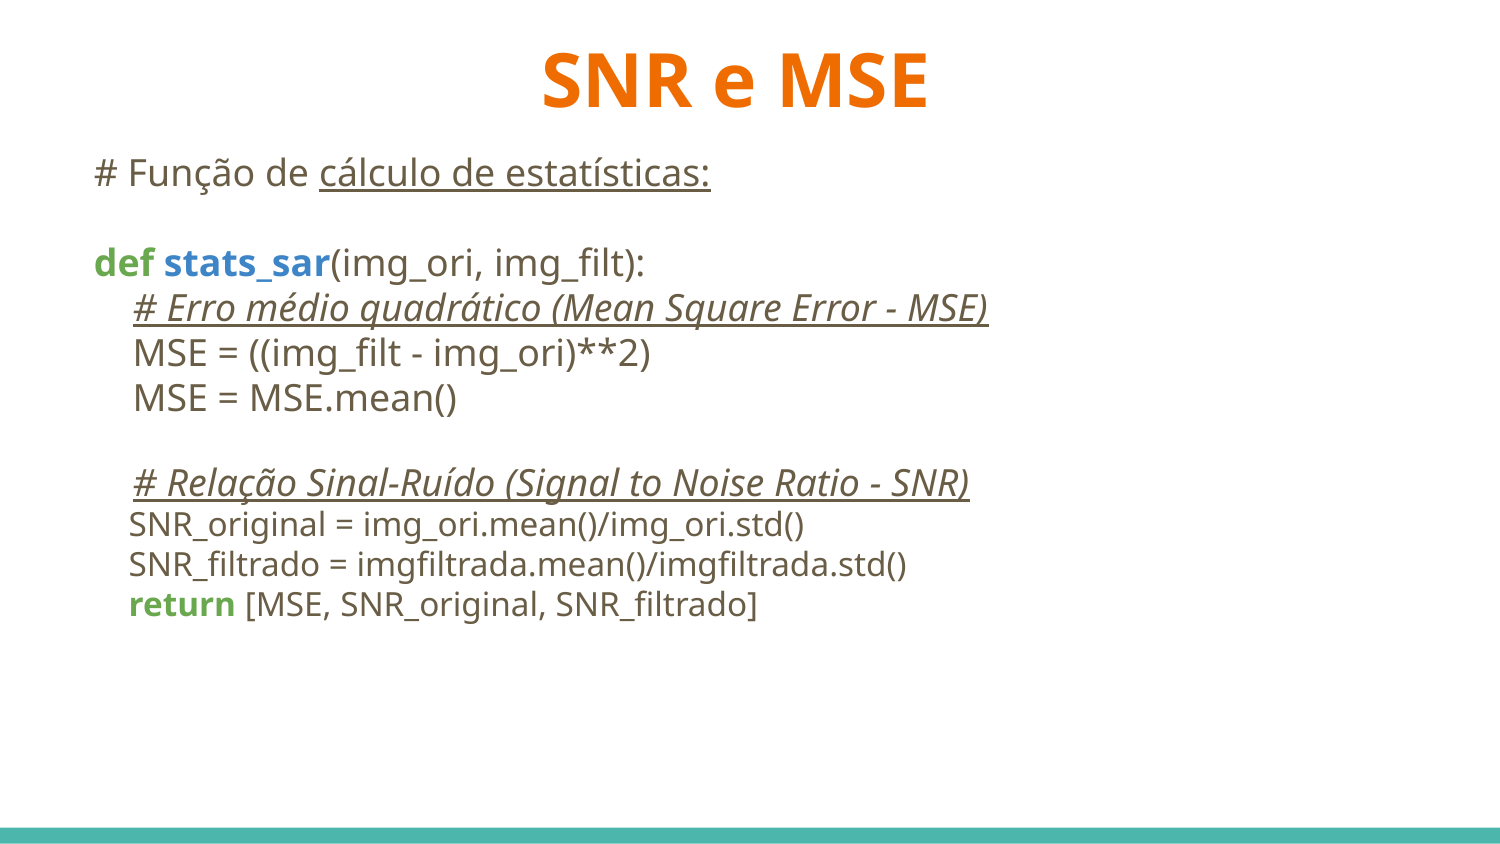

# SNR e MSE
# Função de cálculo de estatísticas:
def stats_sar(img_ori, img_filt):
 # Erro médio quadrático (Mean Square Error - MSE)
 MSE = ((img_filt - img_ori)**2)
 MSE = MSE.mean()
 # Relação Sinal-Ruído (Signal to Noise Ratio - SNR)
 SNR_original = img_ori.mean()/img_ori.std()
 SNR_filtrado = imgfiltrada.mean()/imgfiltrada.std()
 return [MSE, SNR_original, SNR_filtrado]